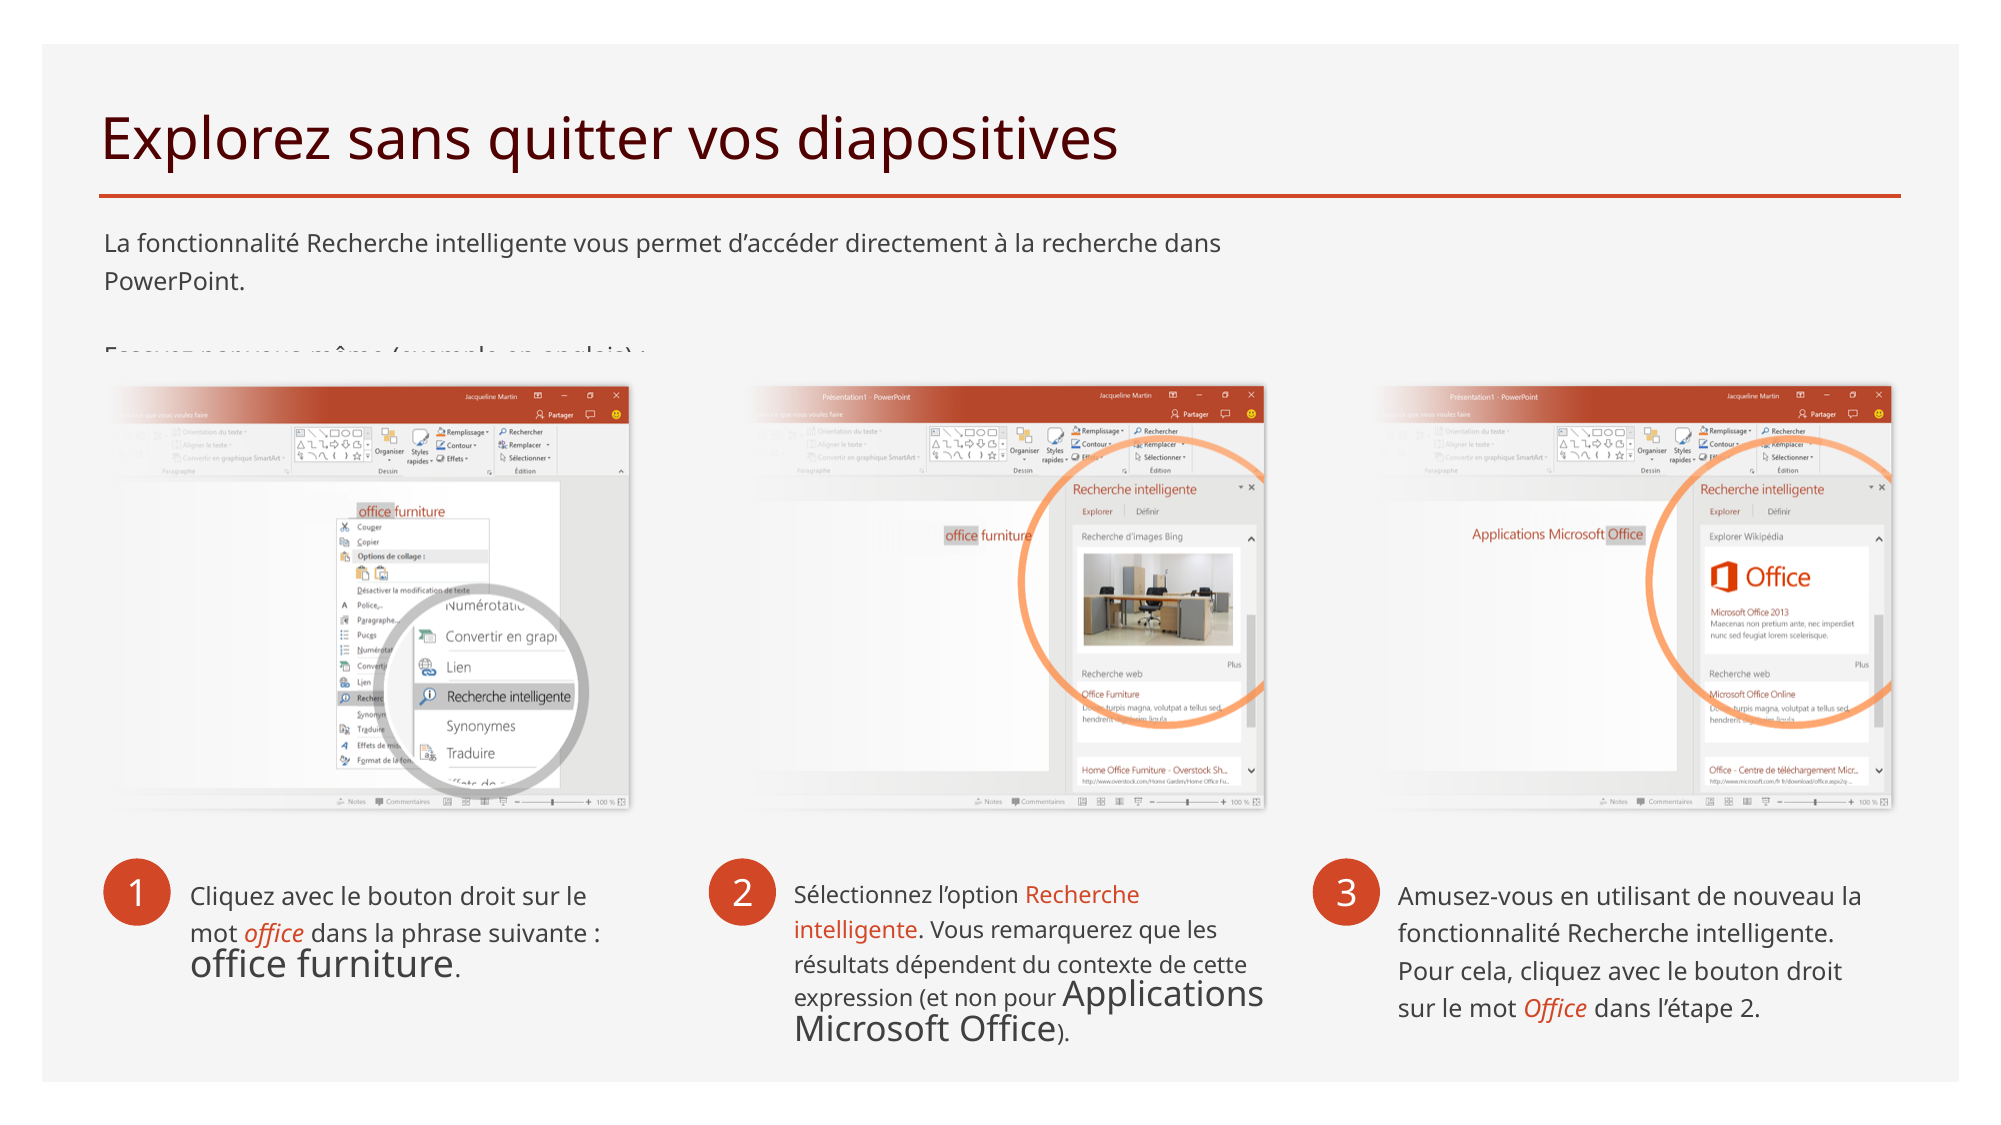

# Explorez sans quitter vos diapositives
La fonctionnalité Recherche intelligente vous permet d’accéder directement à la recherche dans PowerPoint.
Essayez par vous-même (exemple en anglais) :
1
2
3
Cliquez avec le bouton droit sur le mot office dans la phrase suivante : office furniture.
Sélectionnez l’option Recherche intelligente. Vous remarquerez que les résultats dépendent du contexte de cette expression (et non pour Applications Microsoft Office).
Amusez-vous en utilisant de nouveau la fonctionnalité Recherche intelligente. Pour cela, cliquez avec le bouton droit sur le mot Office dans l’étape 2.